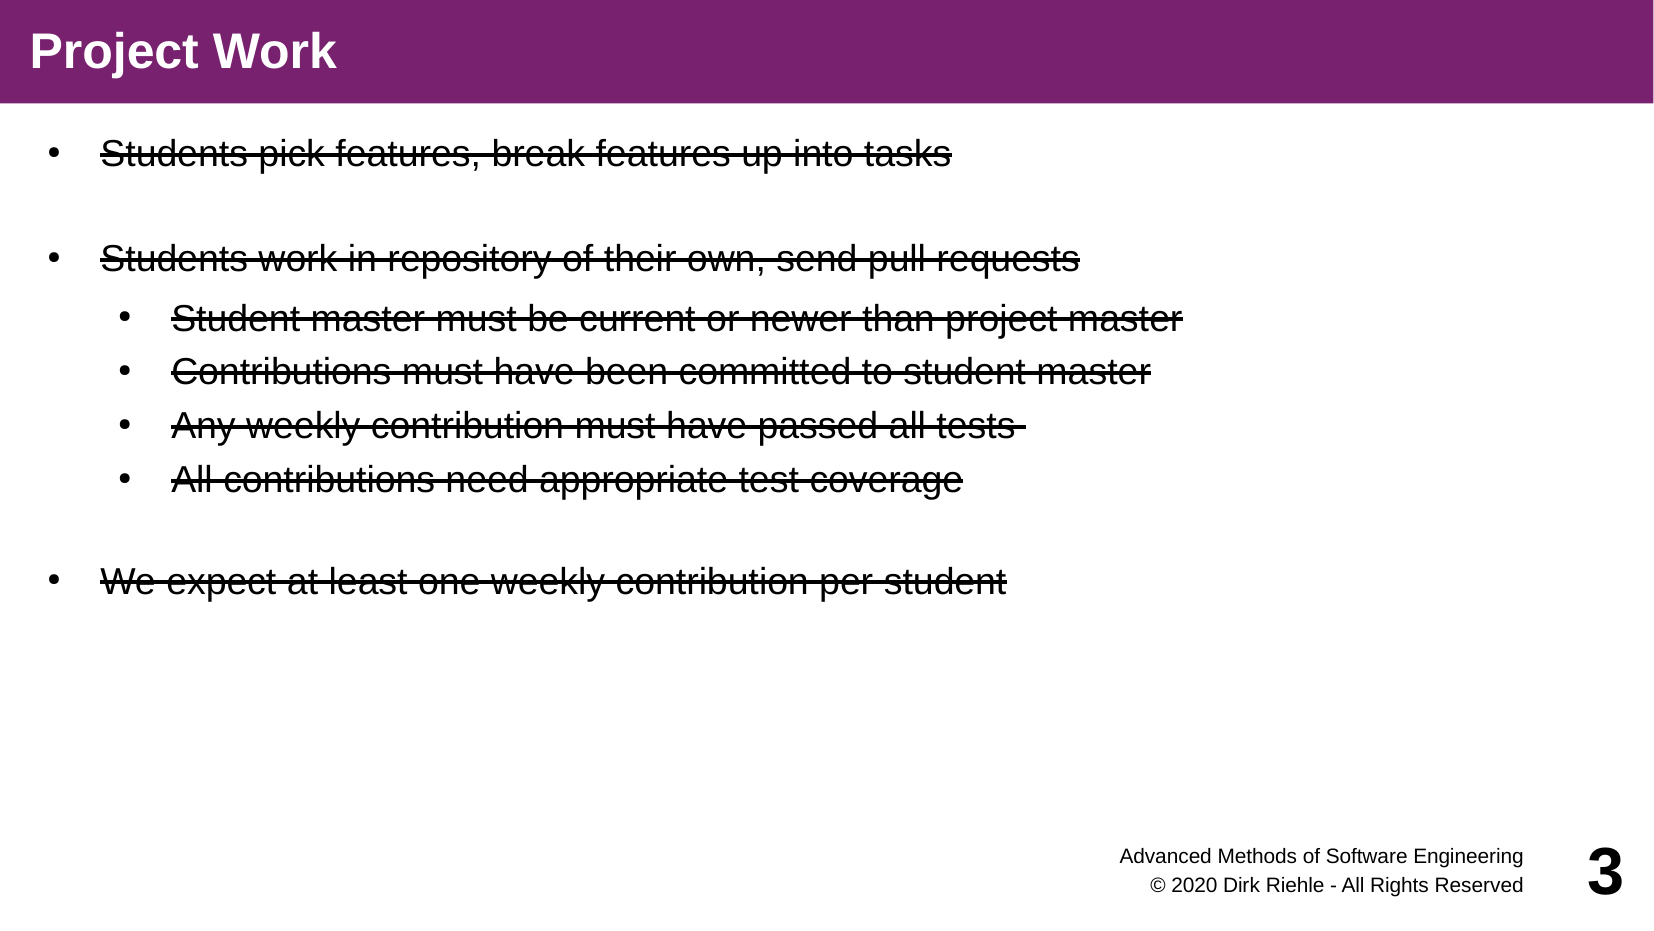

# Project Work
Students pick features, break features up into tasks
Students work in repository of their own, send pull requests
Student master must be current or newer than project master
Contributions must have been committed to student master
Any weekly contribution must have passed all tests
All contributions need appropriate test coverage
We expect at least one weekly contribution per student
Advanced Methods of Software Engineering
3
© 2020 Dirk Riehle - All Rights Reserved